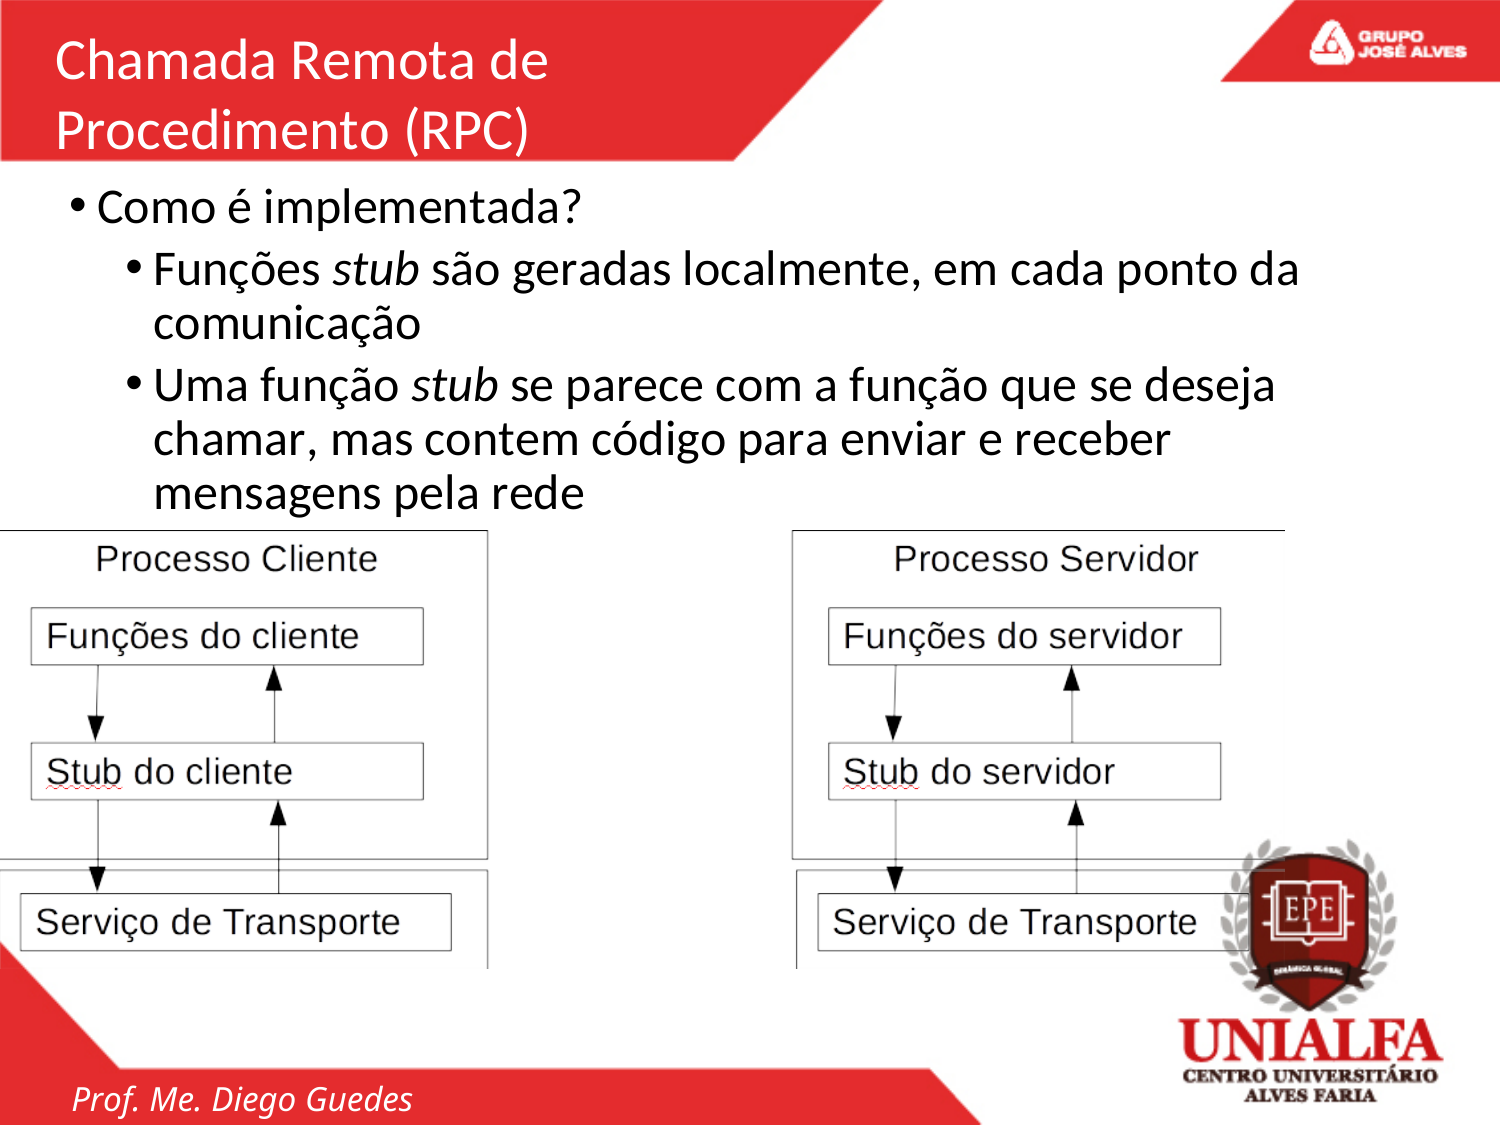

Chamada Remota de Procedimento (RPC)
# Como é implementada?
Funções stub são geradas localmente, em cada ponto da comunicação
Uma função stub se parece com a função que se deseja chamar, mas contem código para enviar e receber mensagens pela rede
Prof. Me. Diego Guedes